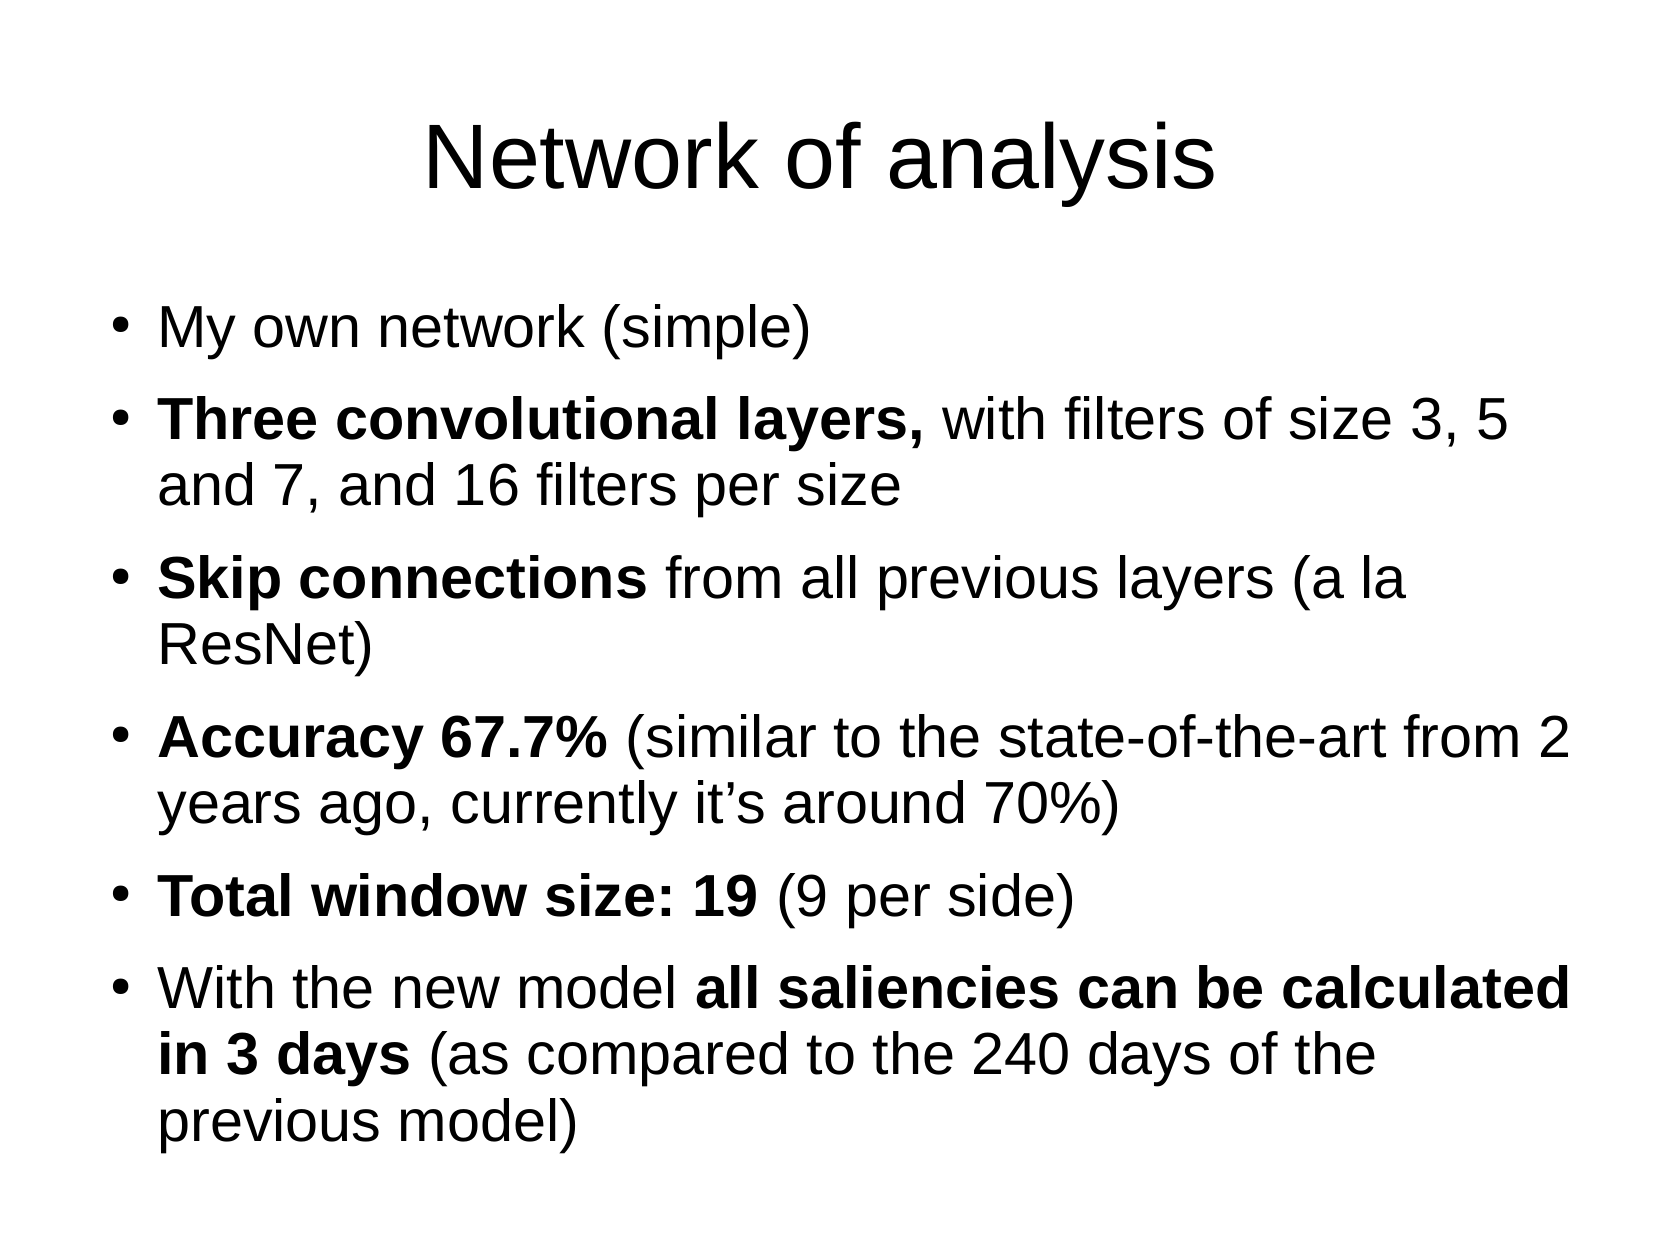

# Network of analysis
My own network (simple)
Three convolutional layers, with filters of size 3, 5 and 7, and 16 filters per size
Skip connections from all previous layers (a la ResNet)
Accuracy 67.7% (similar to the state-of-the-art from 2 years ago, currently it’s around 70%)
Total window size: 19 (9 per side)
With the new model all saliencies can be calculated in 3 days (as compared to the 240 days of the previous model)